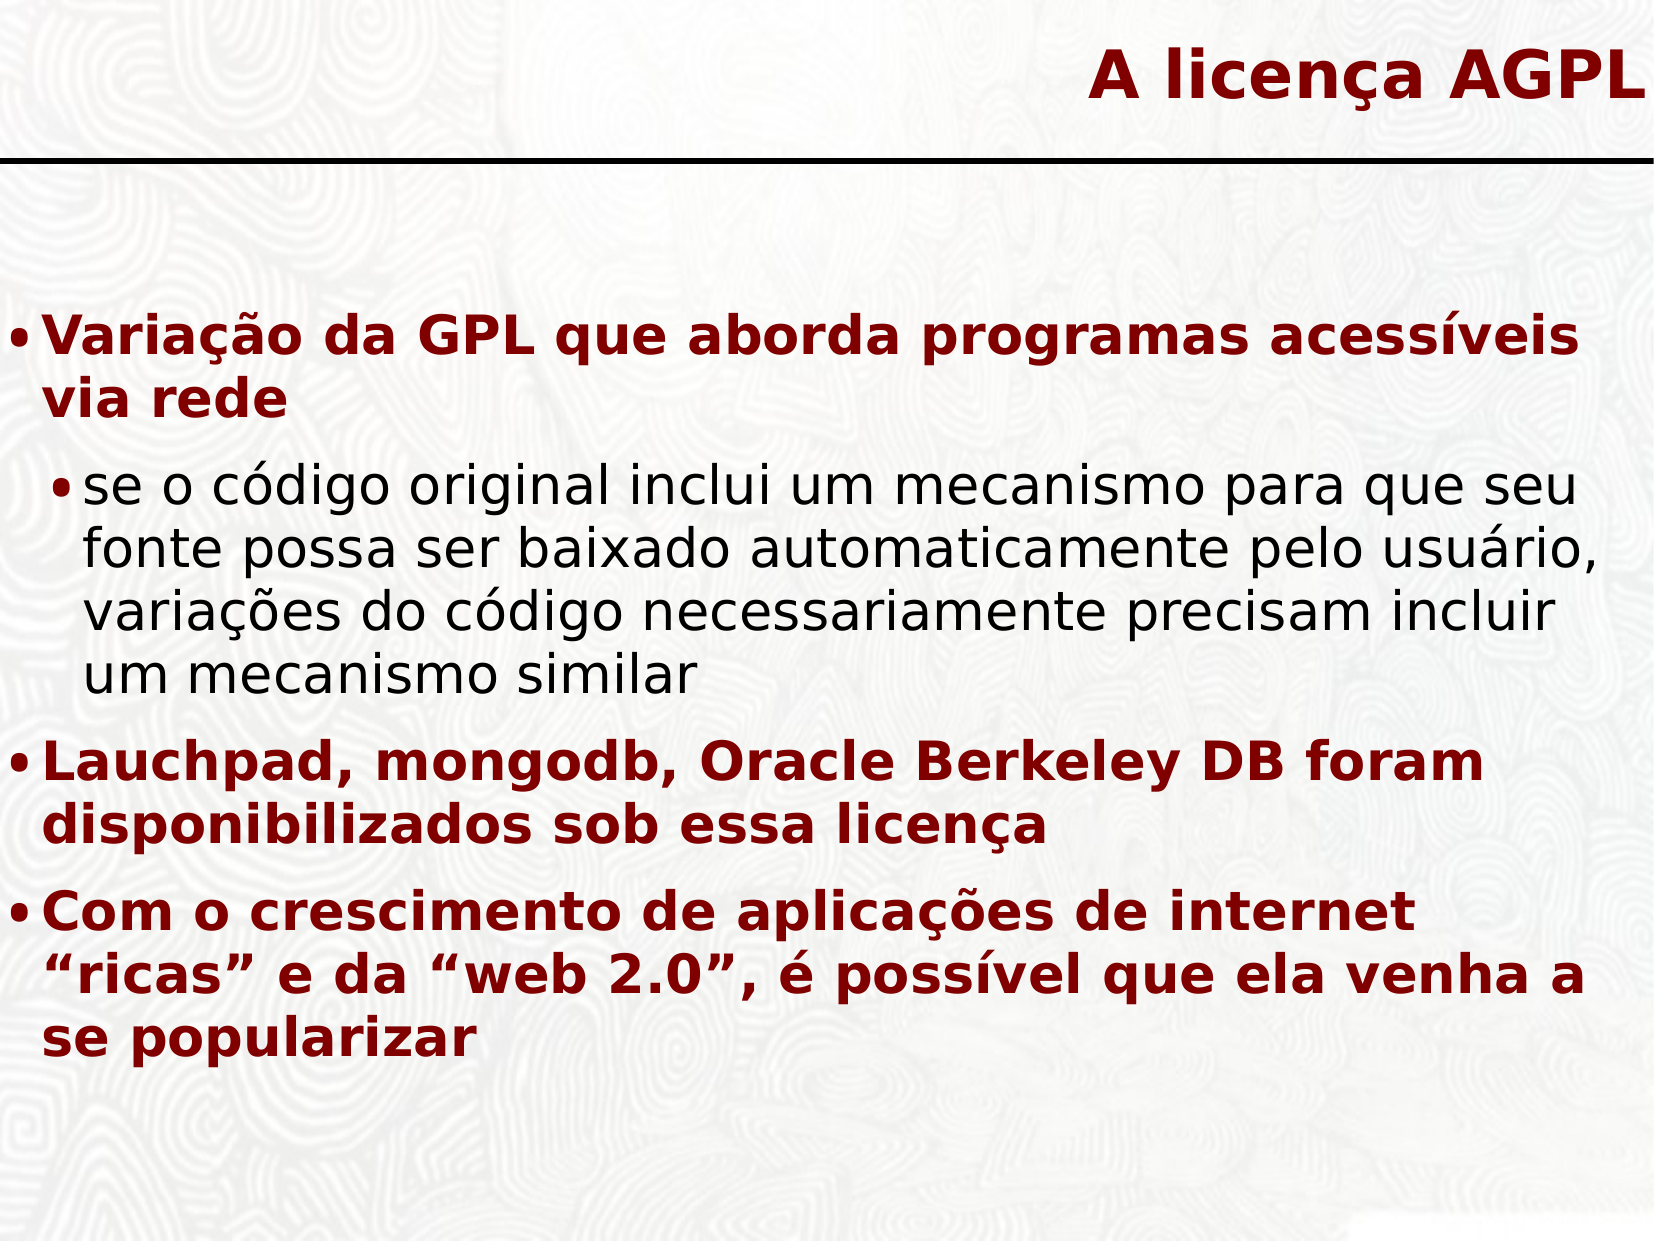

# A licença AGPL
Variação da GPL que aborda programas acessíveis via rede
se o código original inclui um mecanismo para que seu fonte possa ser baixado automaticamente pelo usuário, variações do código necessariamente precisam incluir um mecanismo similar
Lauchpad, mongodb, Oracle Berkeley DB foram disponibilizados sob essa licença
Com o crescimento de aplicações de internet “ricas” e da “web 2.0”, é possível que ela venha a se popularizar